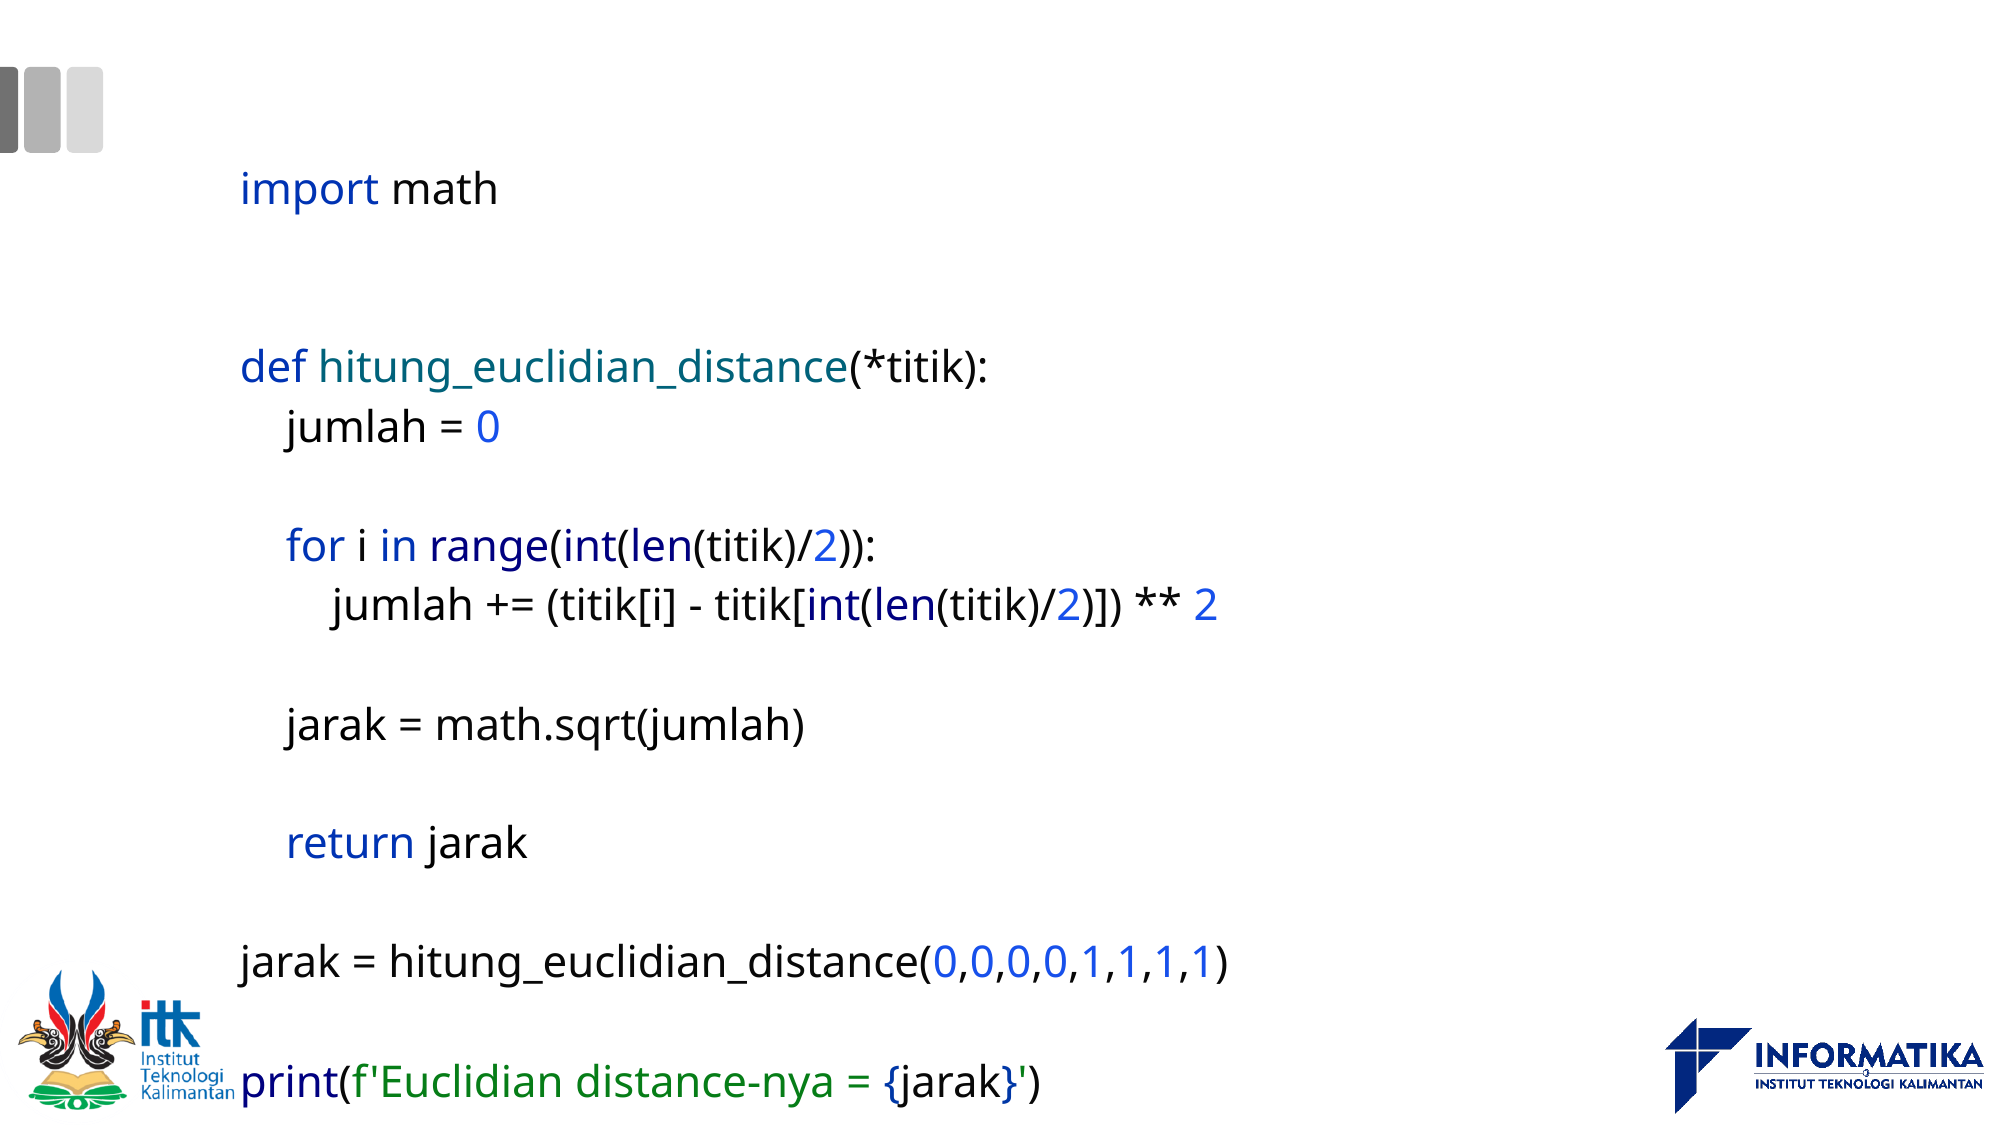

import math
def hitung_euclidian_distance(*titik):
 jumlah = 0
 for i in range(int(len(titik)/2)):
 jumlah += (titik[i] - titik[int(len(titik)/2)]) ** 2
 jarak = math.sqrt(jumlah)
 return jarak
jarak = hitung_euclidian_distance(0,0,0,0,1,1,1,1)
print(f'Euclidian distance-nya = {jarak}')